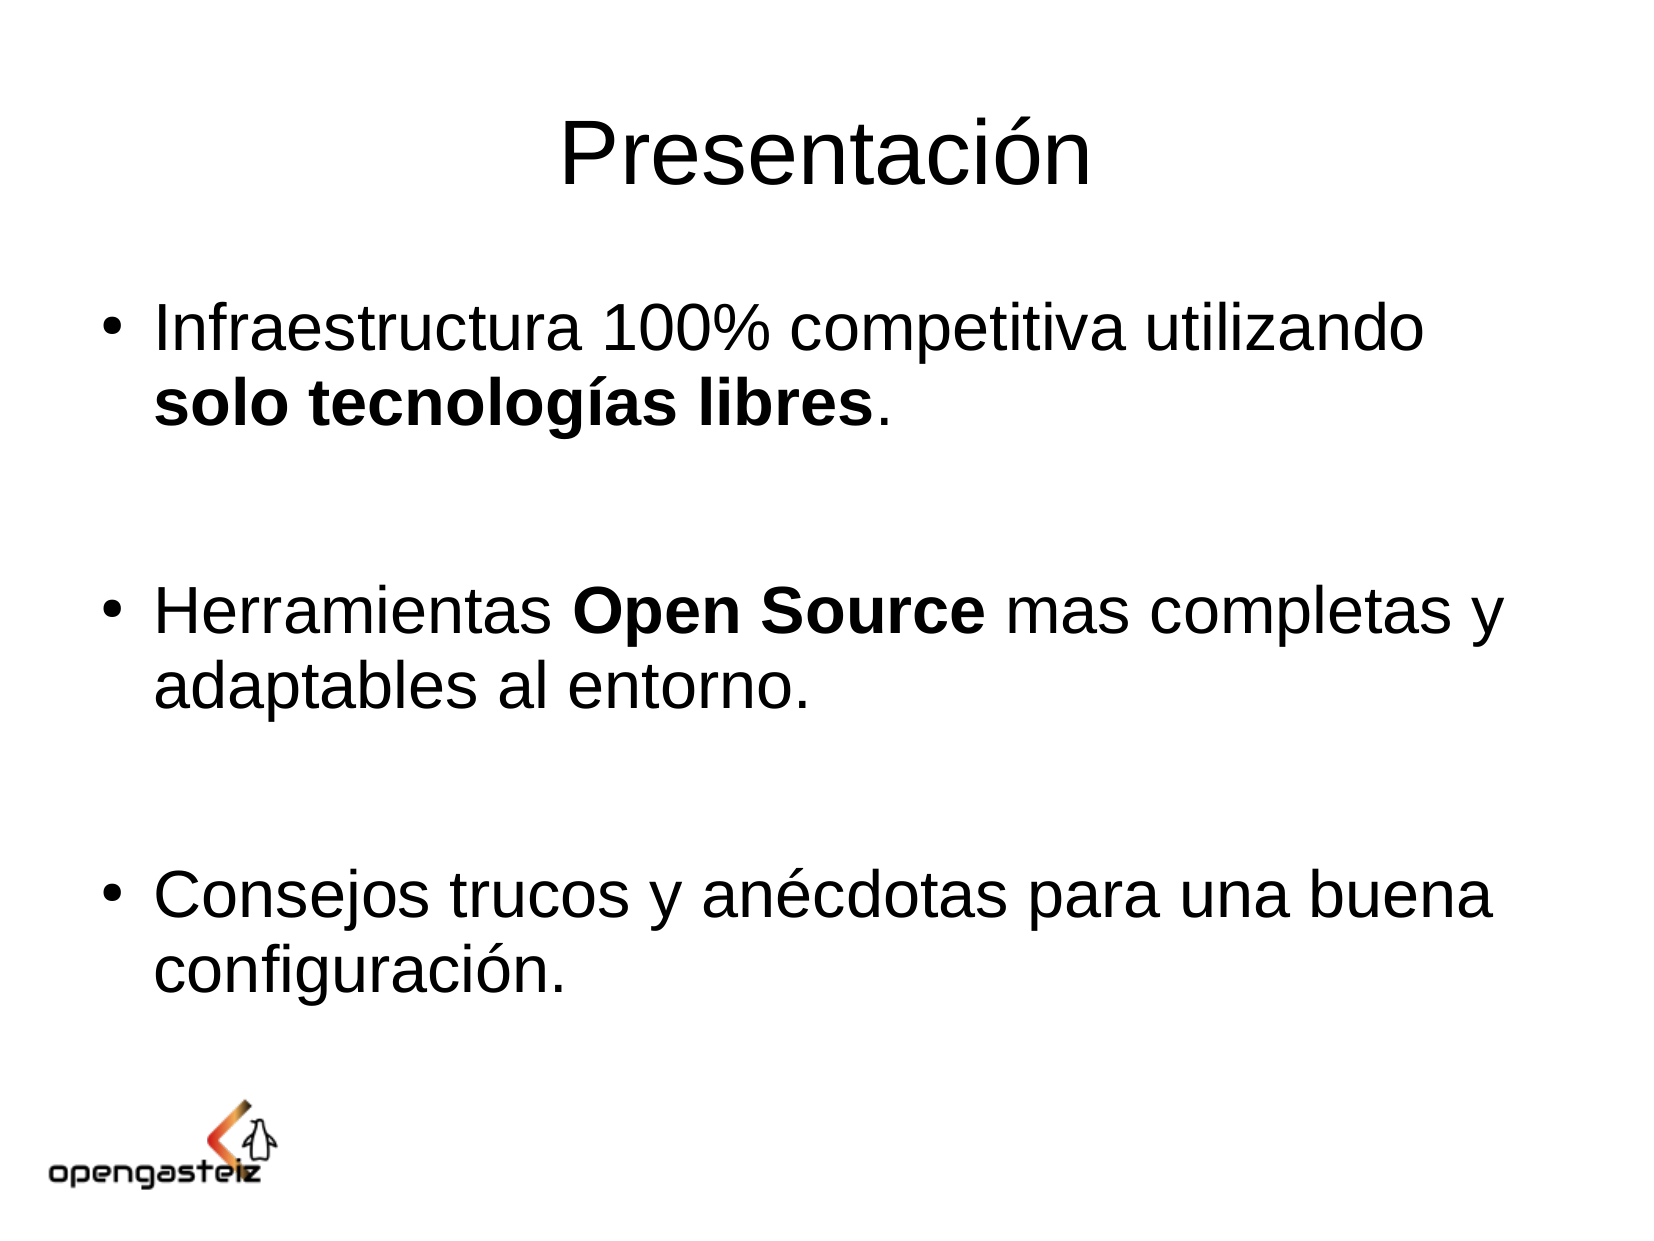

# Presentación
Infraestructura 100% competitiva utilizando solo tecnologías libres.
Herramientas Open Source mas completas y adaptables al entorno.
Consejos trucos y anécdotas para una buena configuración.